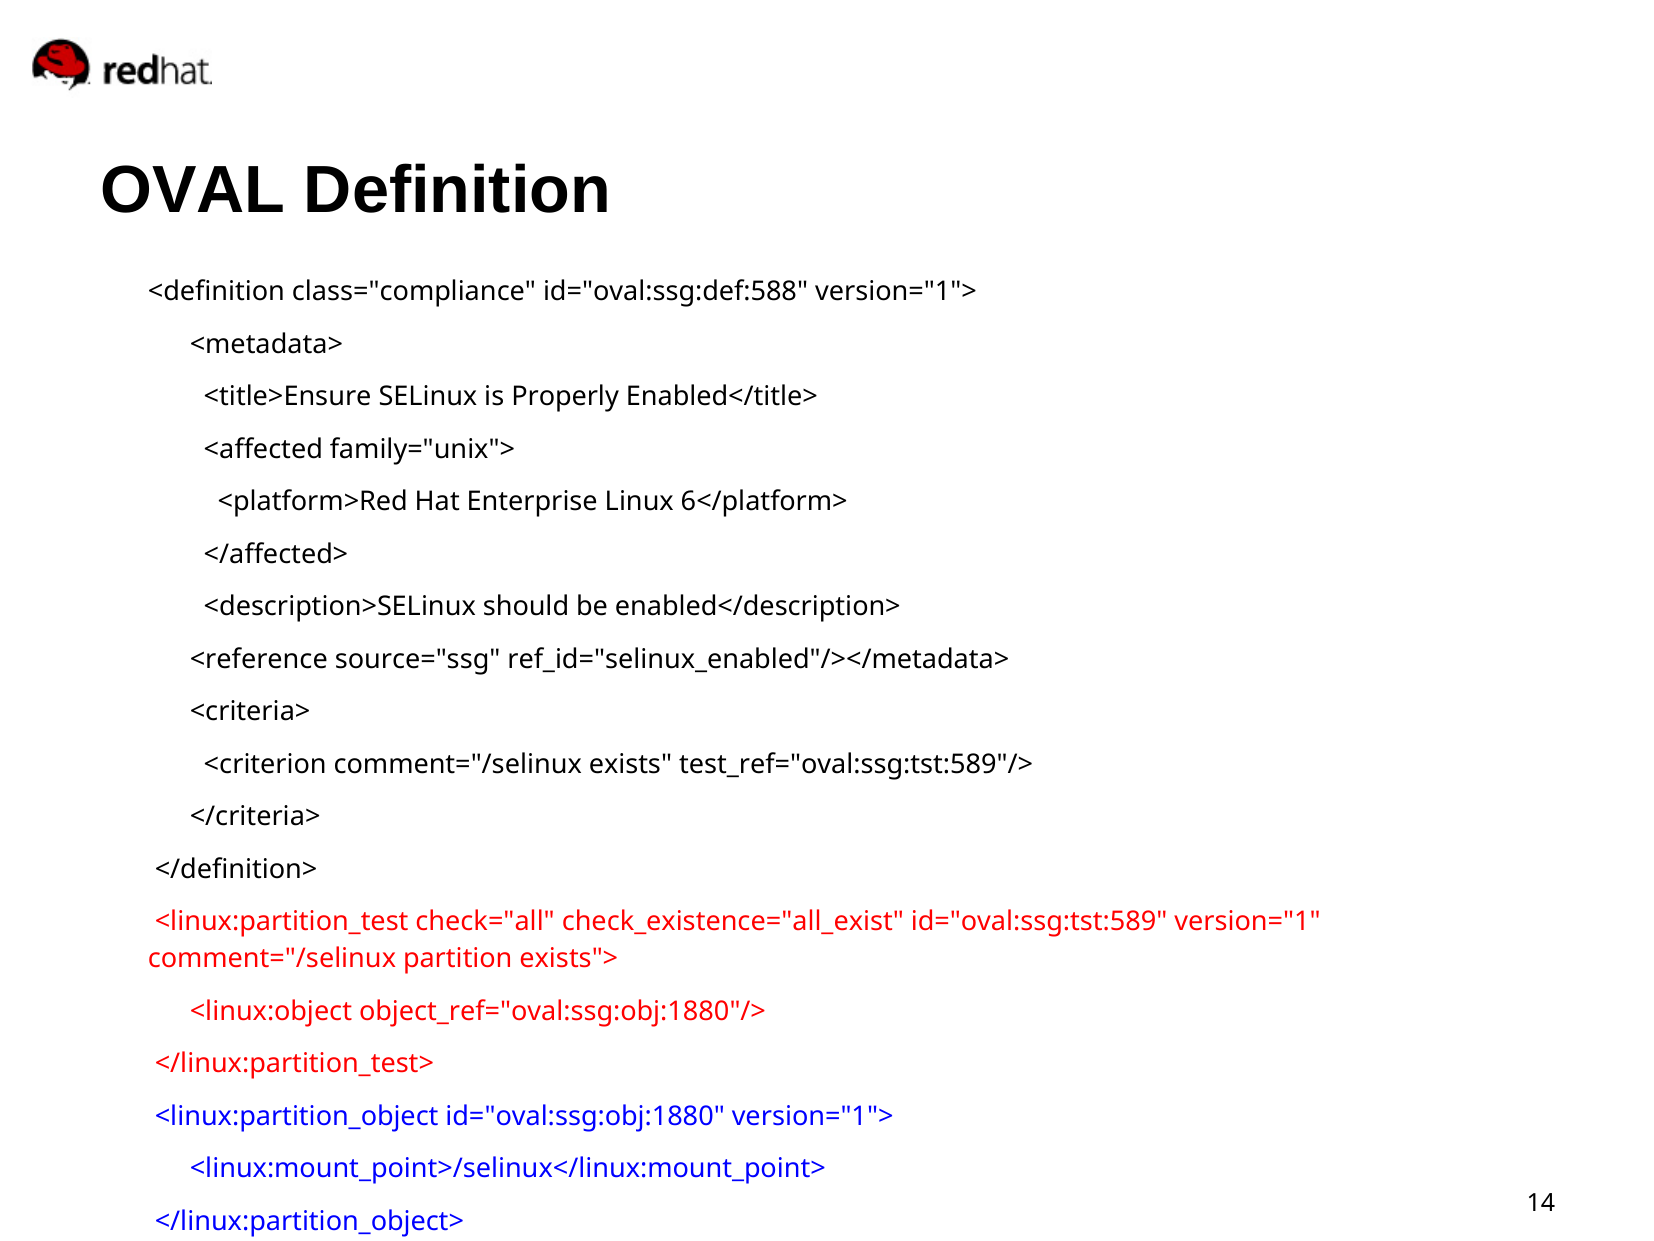

# OVAL Definition
<definition class="compliance" id="oval:ssg:def:588" version="1">
 <metadata>
 <title>Ensure SELinux is Properly Enabled</title>
 <affected family="unix">
 <platform>Red Hat Enterprise Linux 6</platform>
 </affected>
 <description>SELinux should be enabled</description>
 <reference source="ssg" ref_id="selinux_enabled"/></metadata>
 <criteria>
 <criterion comment="/selinux exists" test_ref="oval:ssg:tst:589"/>
 </criteria>
 </definition>
 <linux:partition_test check="all" check_existence="all_exist" id="oval:ssg:tst:589" version="1" comment="/selinux partition exists">
 <linux:object object_ref="oval:ssg:obj:1880"/>
 </linux:partition_test>
 <linux:partition_object id="oval:ssg:obj:1880" version="1">
 <linux:mount_point>/selinux</linux:mount_point>
 </linux:partition_object>